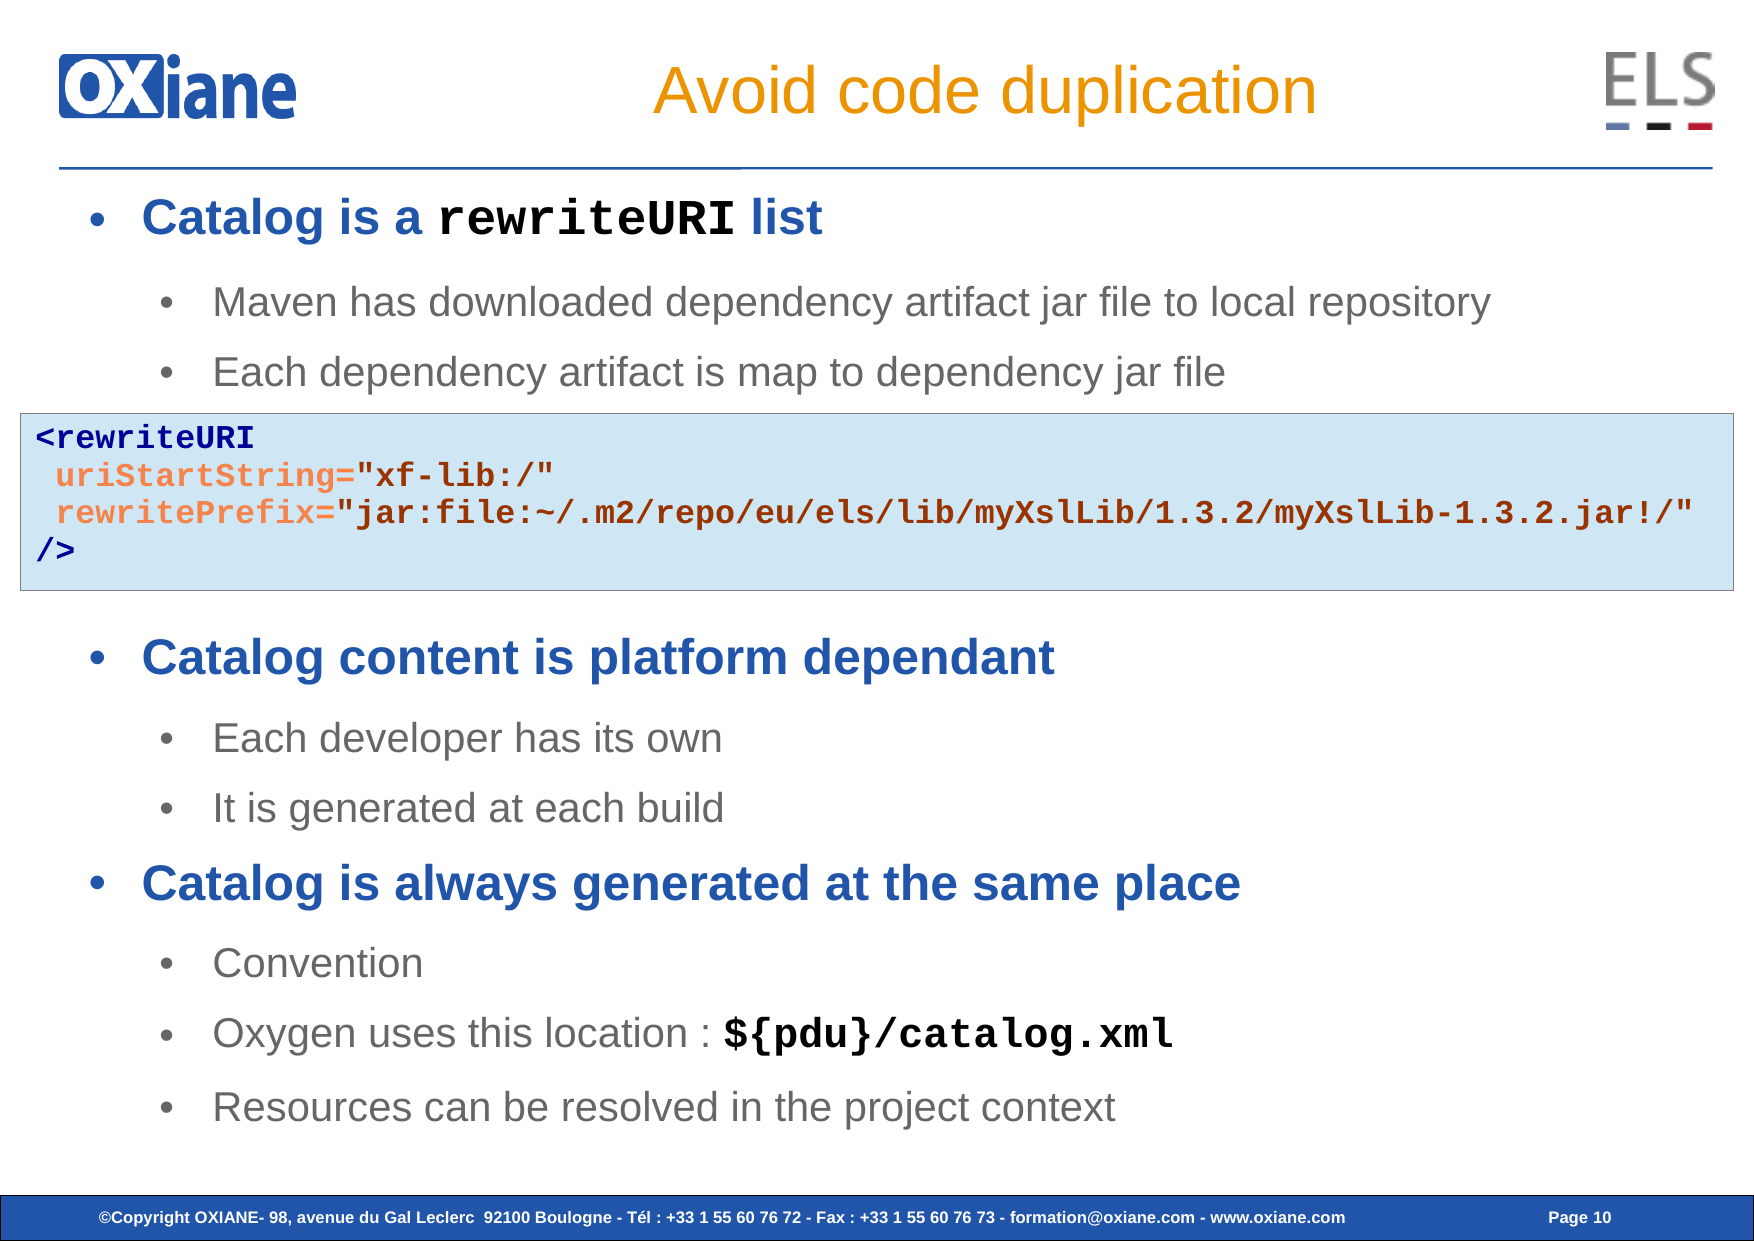

# Avoid code duplication
Catalog is a rewriteURI list
Maven has downloaded dependency artifact jar file to local repository
Each dependency artifact is map to dependency jar file
Catalog content is platform dependant
Each developer has its own
It is generated at each build
Catalog is always generated at the same place
Convention
Oxygen uses this location : ${pdu}/catalog.xml
Resources can be resolved in the project context
<rewriteURI
 uriStartString="xf-lib:/"
 rewritePrefix="jar:file:~/.m2/repo/eu/els/lib/myXslLib/1.3.2/myXslLib-1.3.2.jar!/"
/>